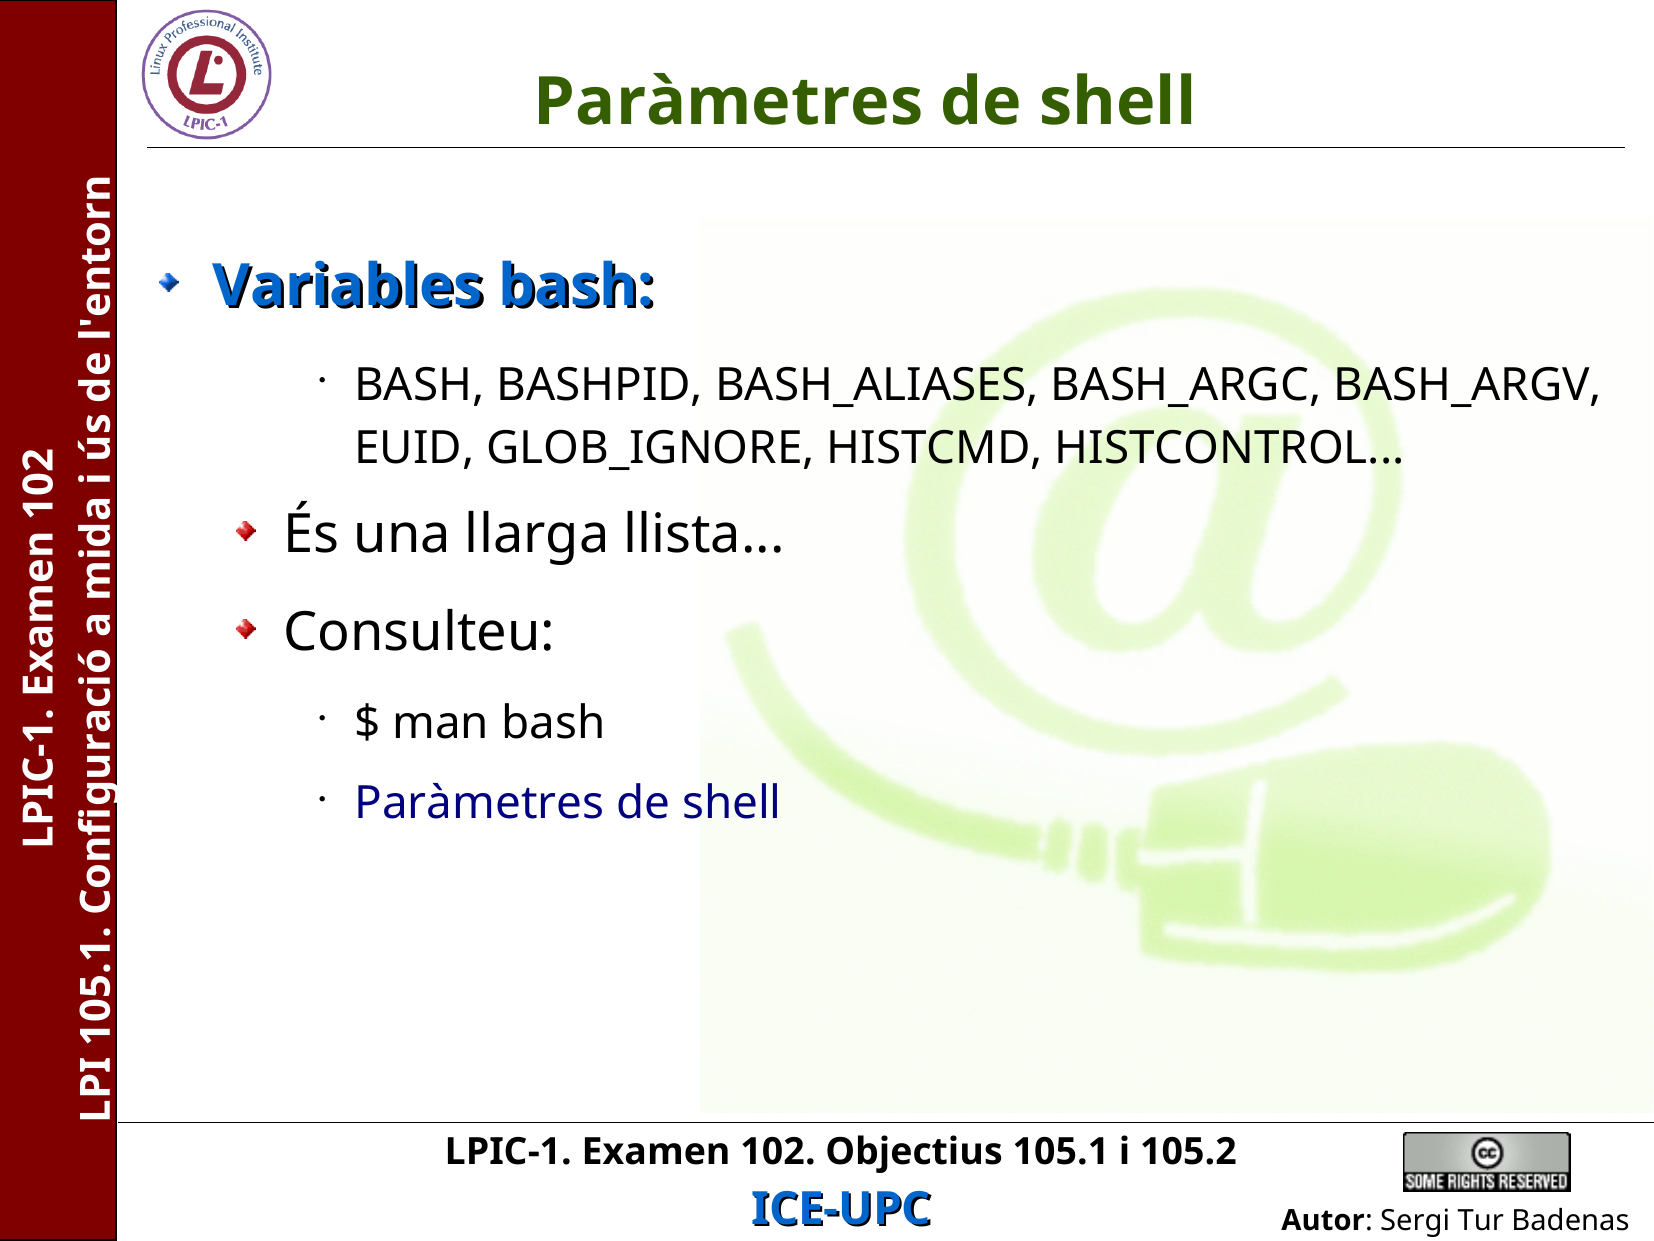

# Paràmetres de shell
Variables bash:
BASH, BASHPID, BASH_ALIASES, BASH_ARGC, BASH_ARGV, EUID, GLOB_IGNORE, HISTCMD, HISTCONTROL...
És una llarga llista...
Consulteu:
$ man bash
Paràmetres de shell